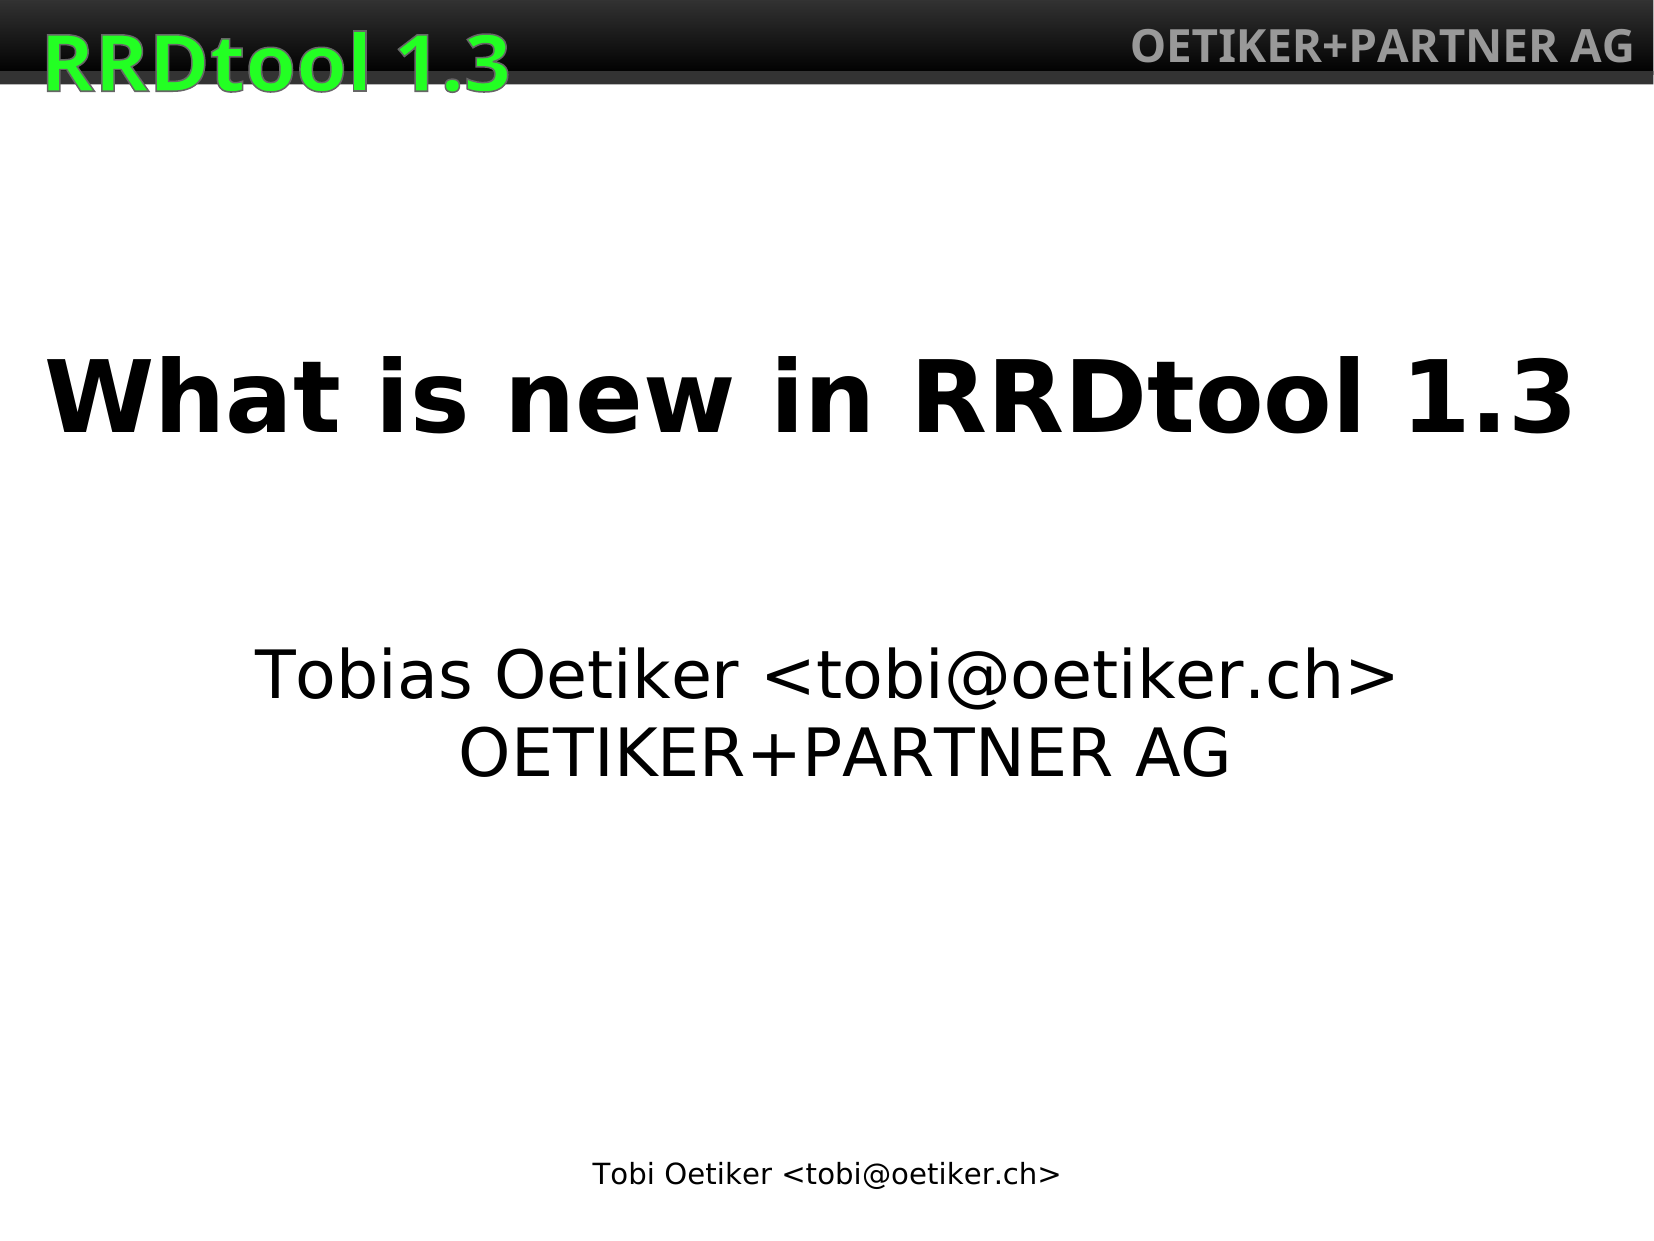

# What is new in RRDtool 1.3
Tobias Oetiker <tobi@oetiker.ch>
OETIKER+PARTNER AG